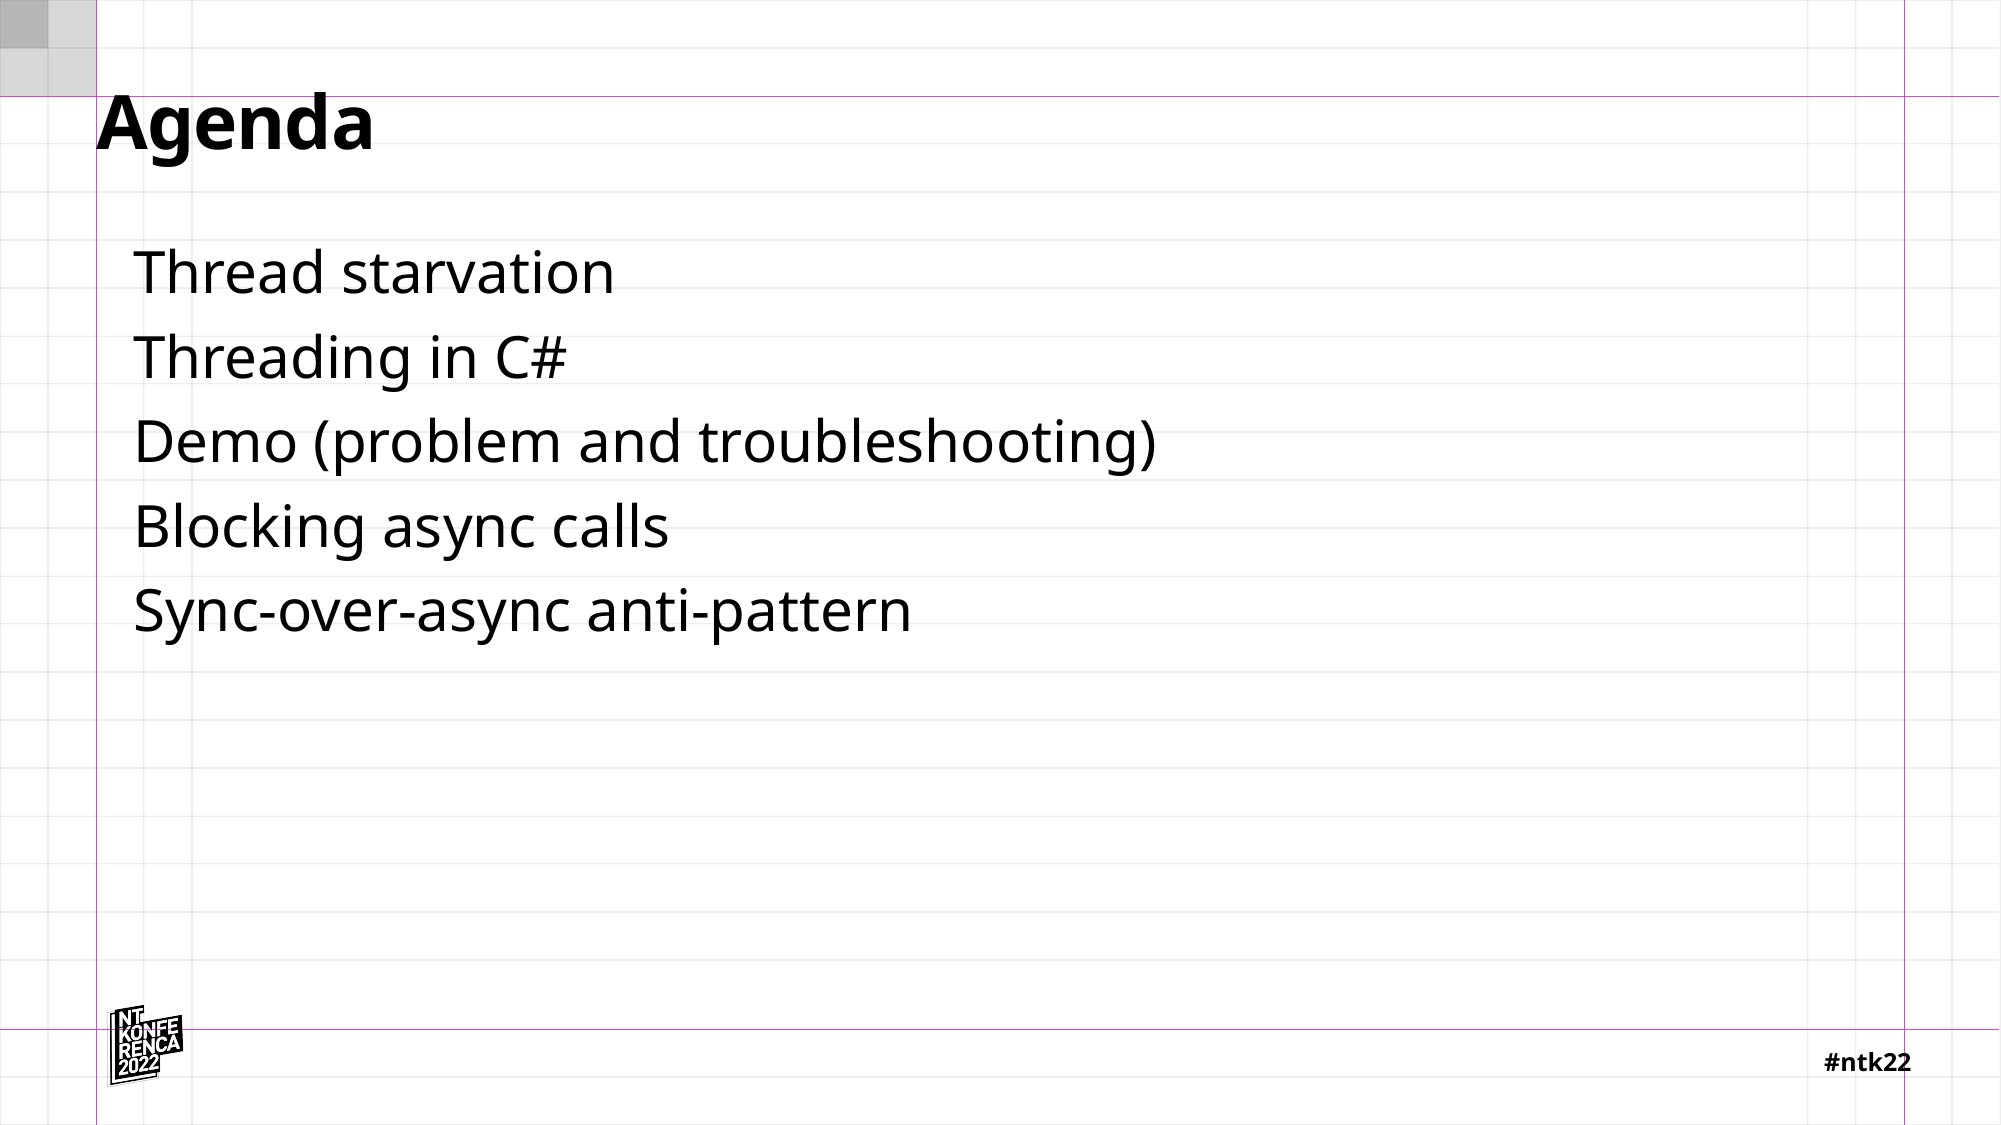

# Agenda
Thread starvation
Threading in C#
Demo (problem and troubleshooting)
Blocking async calls
Sync-over-async anti-pattern